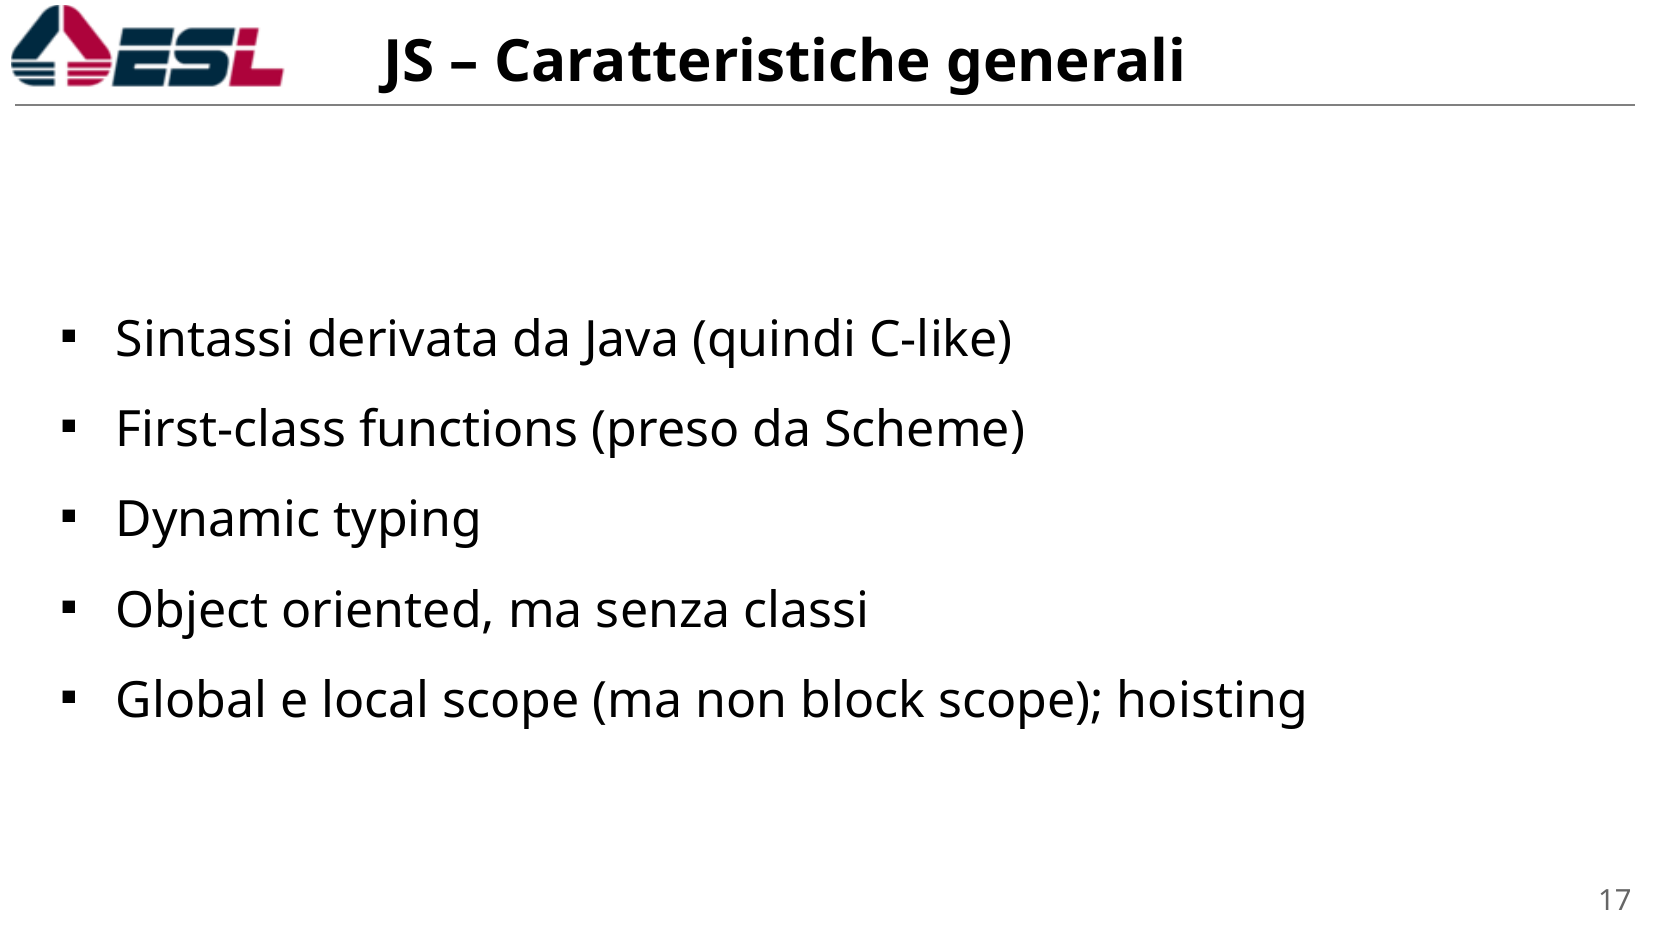

# JS – Caratteristiche generali
Sintassi derivata da Java (quindi C-like)
First-class functions (preso da Scheme)
Dynamic typing
Object oriented, ma senza classi
Global e local scope (ma non block scope); hoisting